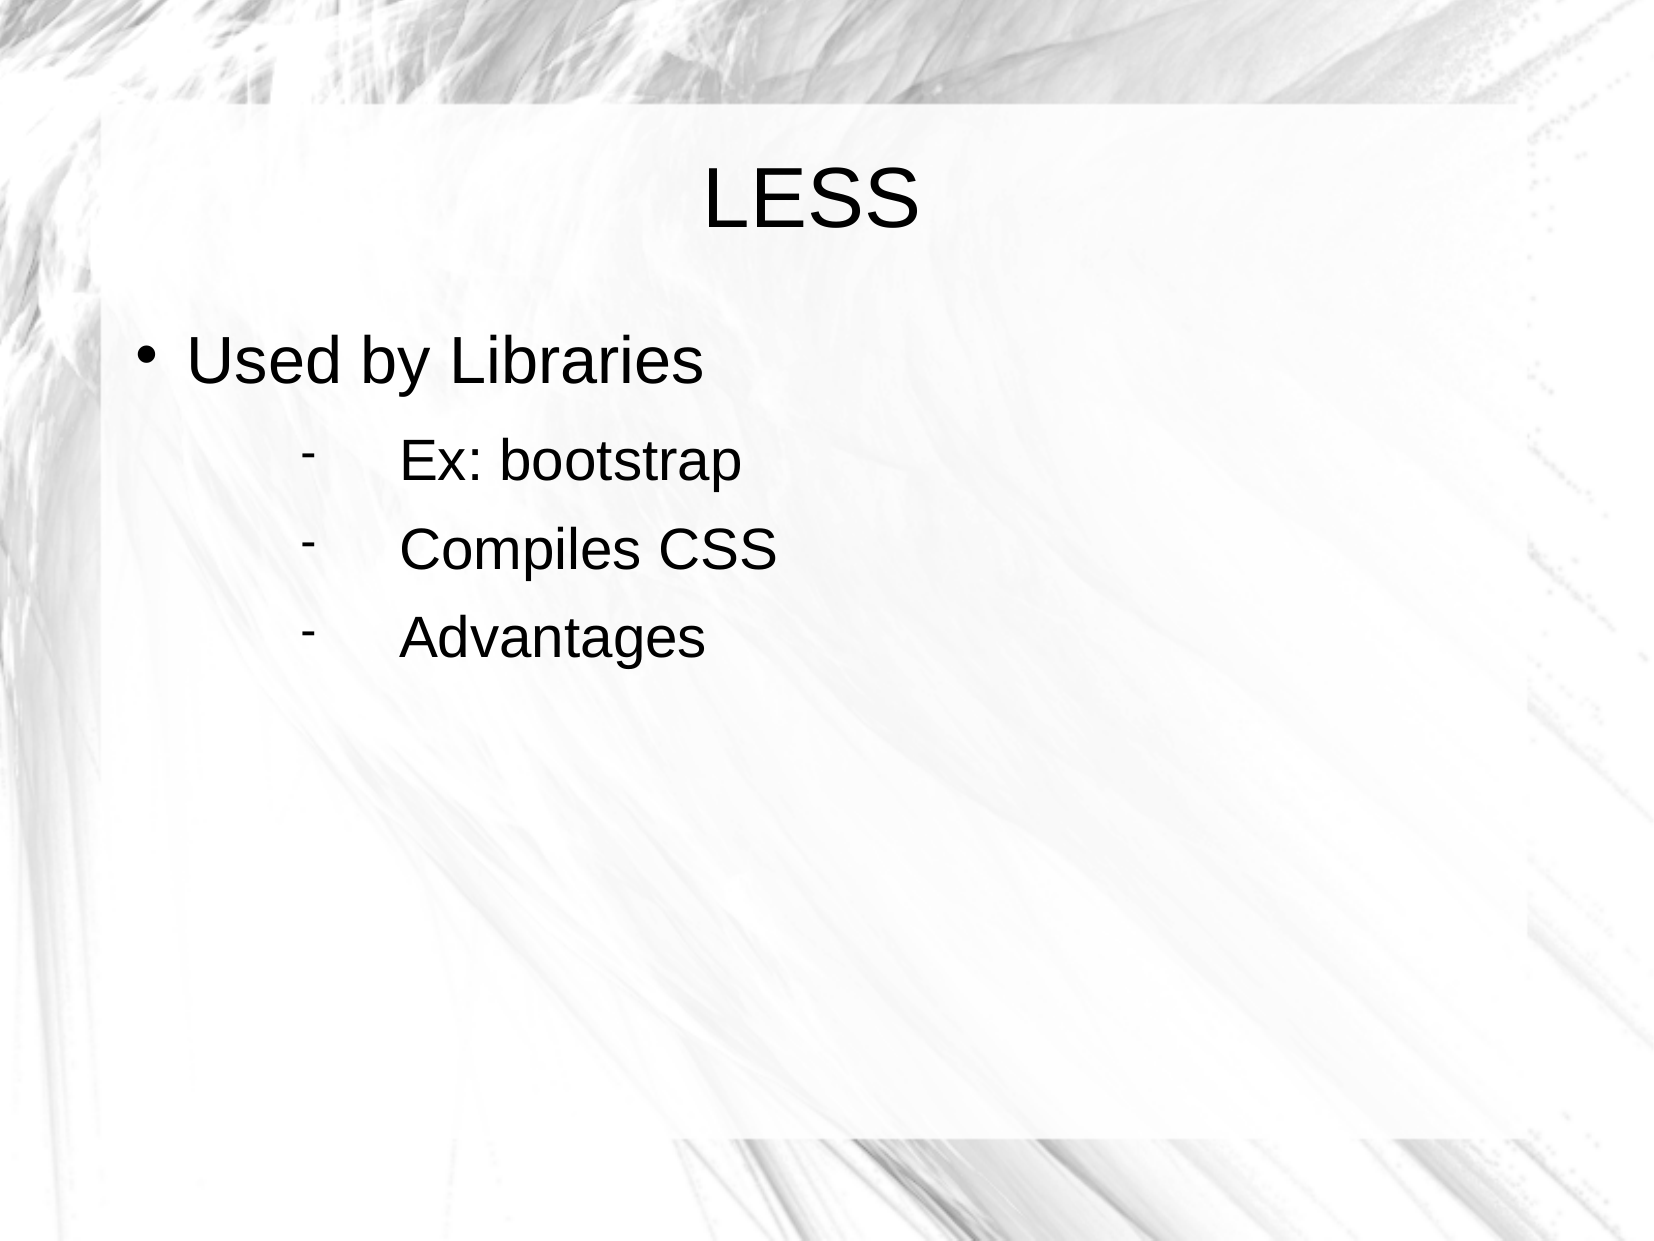

# LESS
Used by Libraries
Ex: bootstrap
Compiles CSS
Advantages